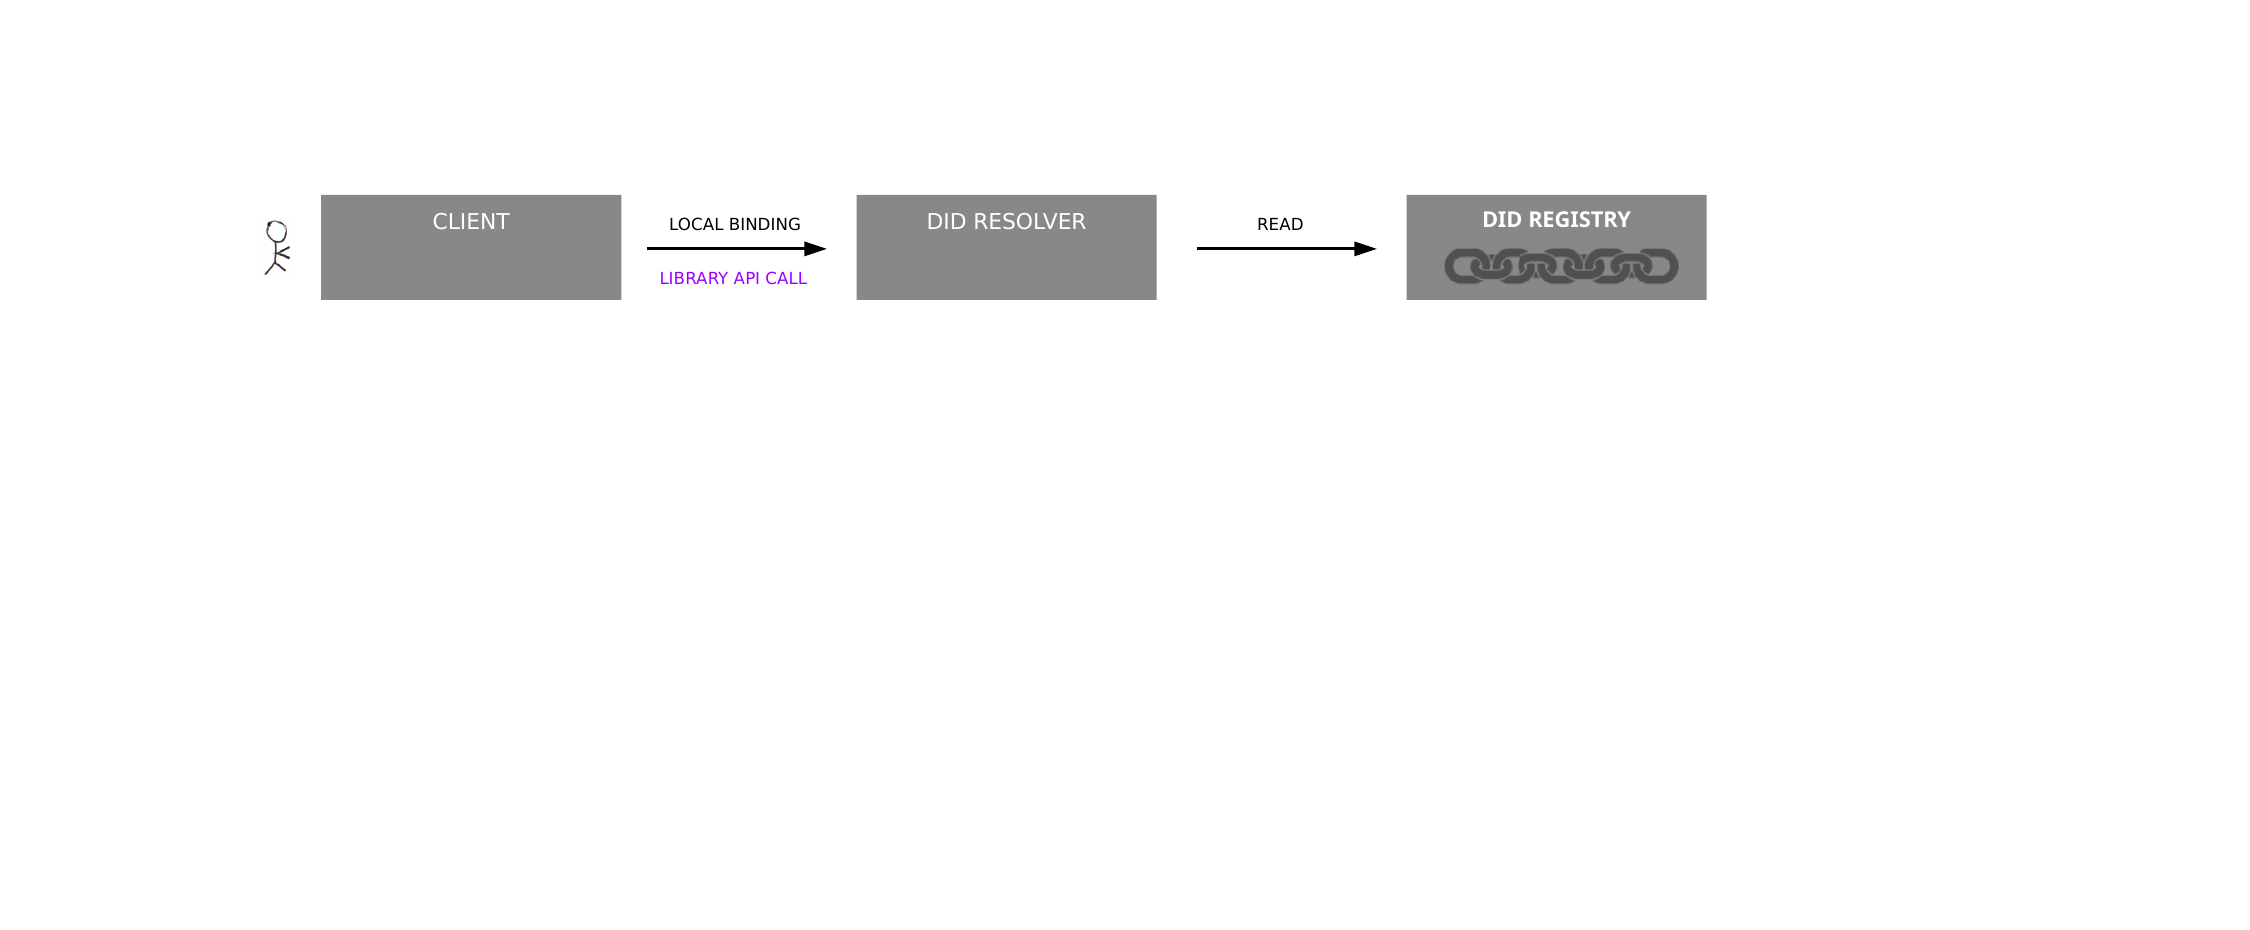

CLIENT
DID RESOLVER
DID REGISTRY
LOCAL BINDING
READ
LIBRARY API CALL